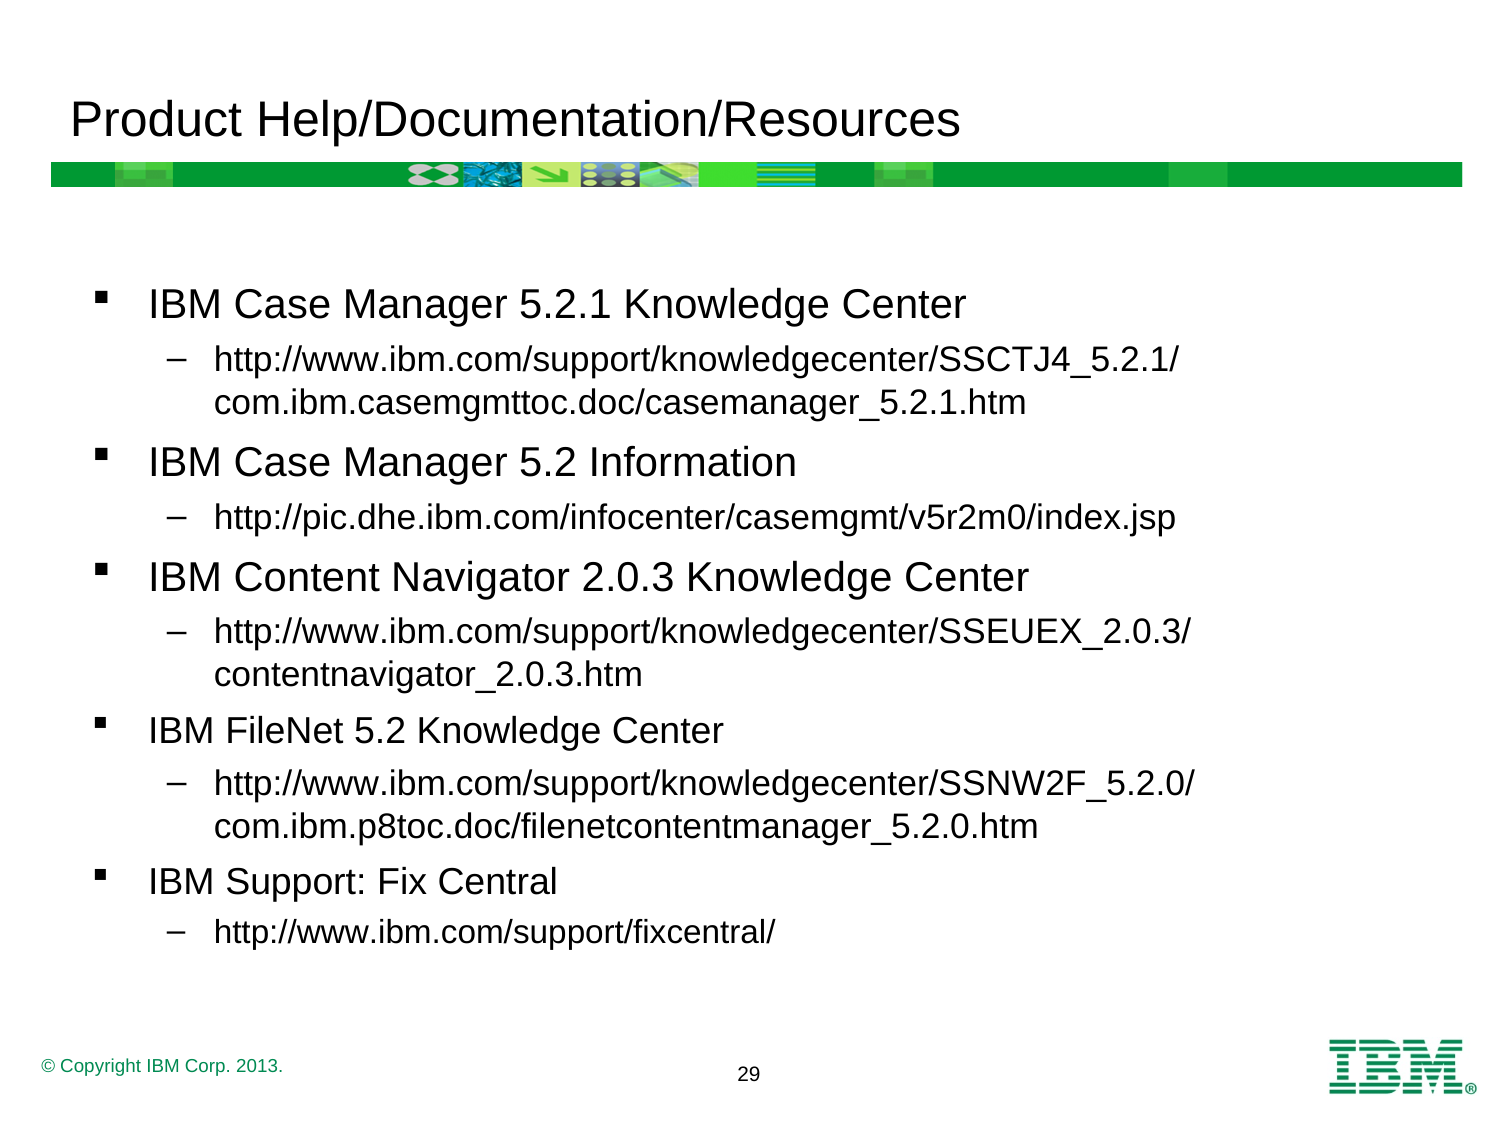

# Product Help/Documentation/Resources
IBM Case Manager 5.2.1 Knowledge Center
http://www.ibm.com/support/knowledgecenter/SSCTJ4_5.2.1/com.ibm.casemgmttoc.doc/casemanager_5.2.1.htm
IBM Case Manager 5.2 Information
http://pic.dhe.ibm.com/infocenter/casemgmt/v5r2m0/index.jsp
IBM Content Navigator 2.0.3 Knowledge Center
http://www.ibm.com/support/knowledgecenter/SSEUEX_2.0.3/contentnavigator_2.0.3.htm
IBM FileNet 5.2 Knowledge Center
http://www.ibm.com/support/knowledgecenter/SSNW2F_5.2.0/com.ibm.p8toc.doc/filenetcontentmanager_5.2.0.htm
IBM Support: Fix Central
http://www.ibm.com/support/fixcentral/